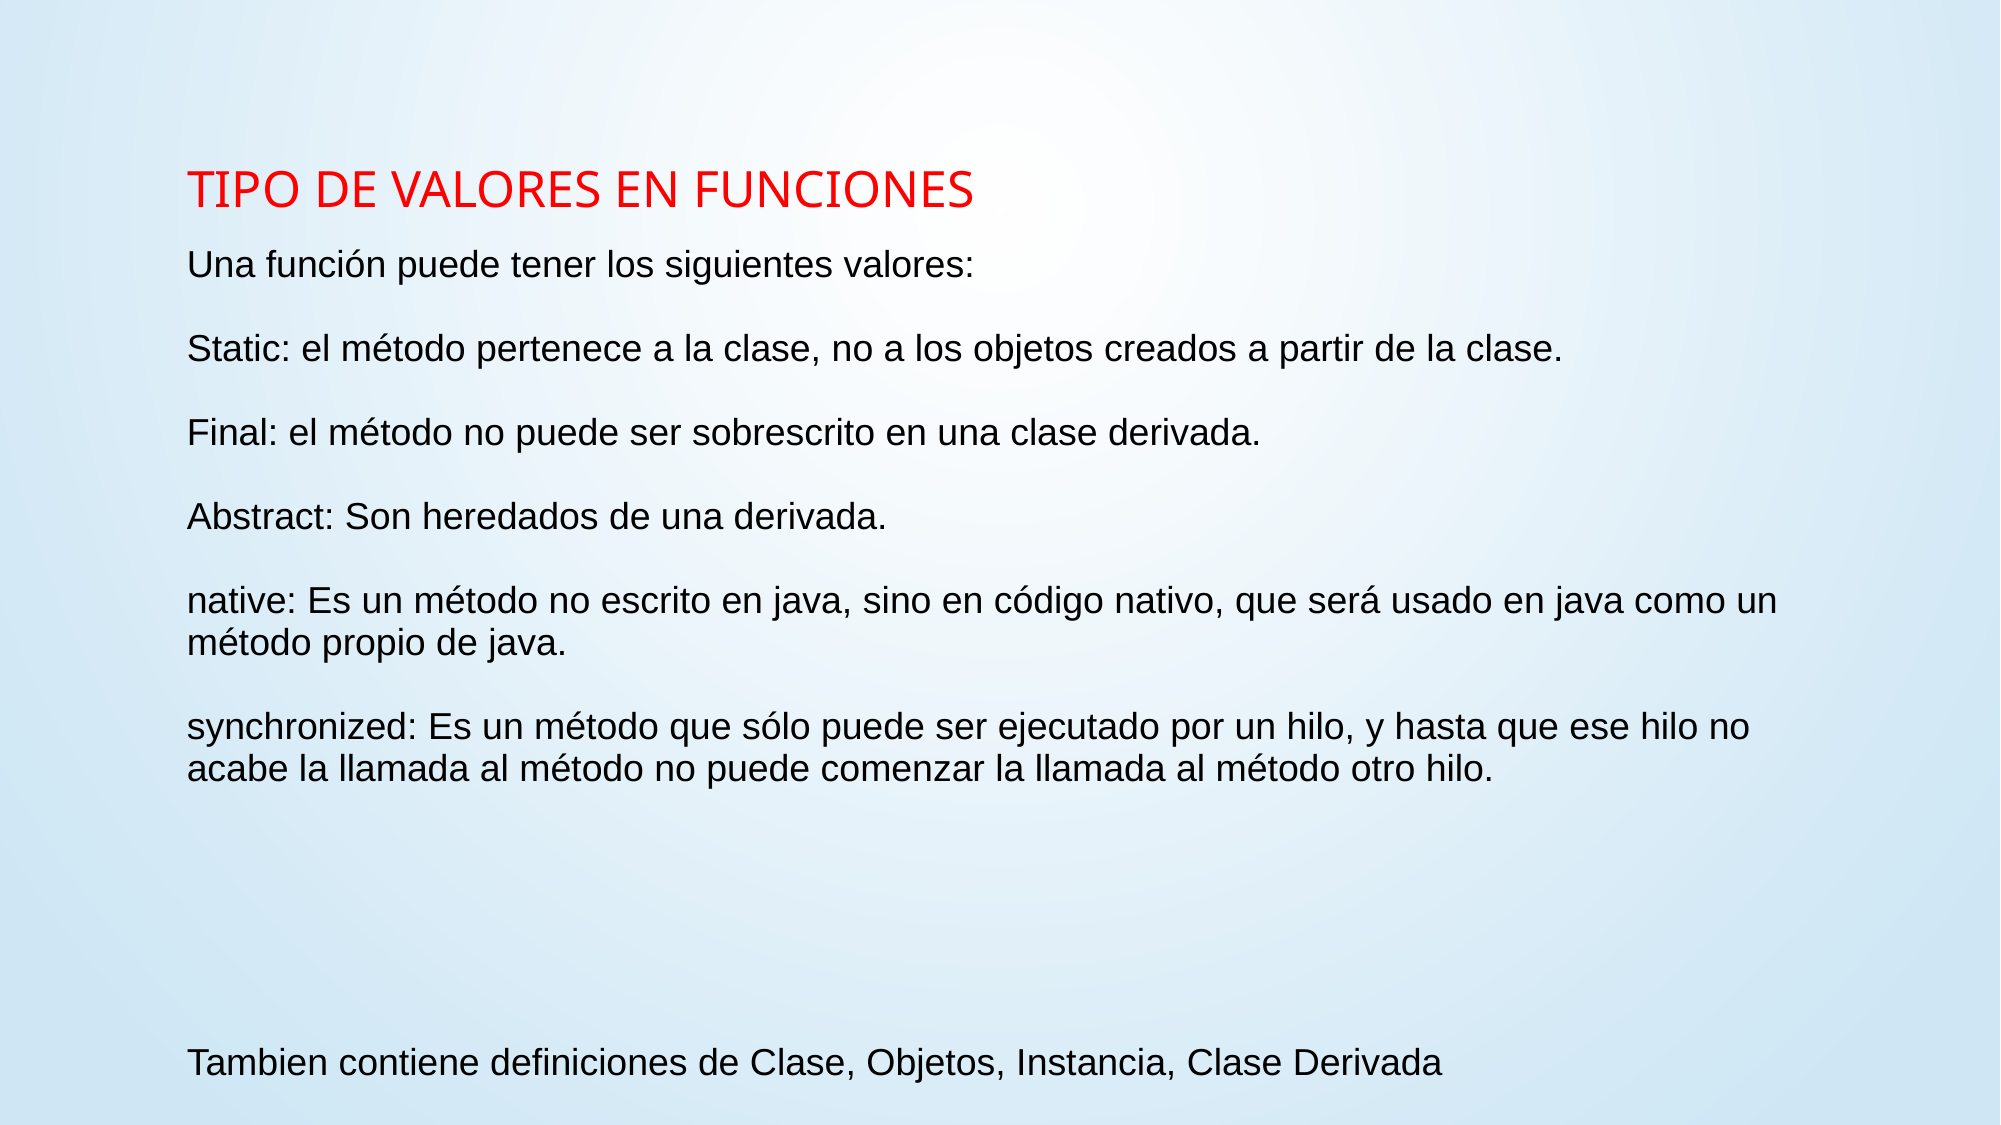

# TIPO DE VALORES EN FUNCIONES
Una función puede tener los siguientes valores:
Static: el método pertenece a la clase, no a los objetos creados a partir de la clase.
Final: el método no puede ser sobrescrito en una clase derivada.
Abstract: Son heredados de una derivada.
native: Es un método no escrito en java, sino en código nativo, que será usado en java como un método propio de java.
synchronized: Es un método que sólo puede ser ejecutado por un hilo, y hasta que ese hilo no acabe la llamada al método no puede comenzar la llamada al método otro hilo.
Tambien contiene definiciones de Clase, Objetos, Instancia, Clase Derivada